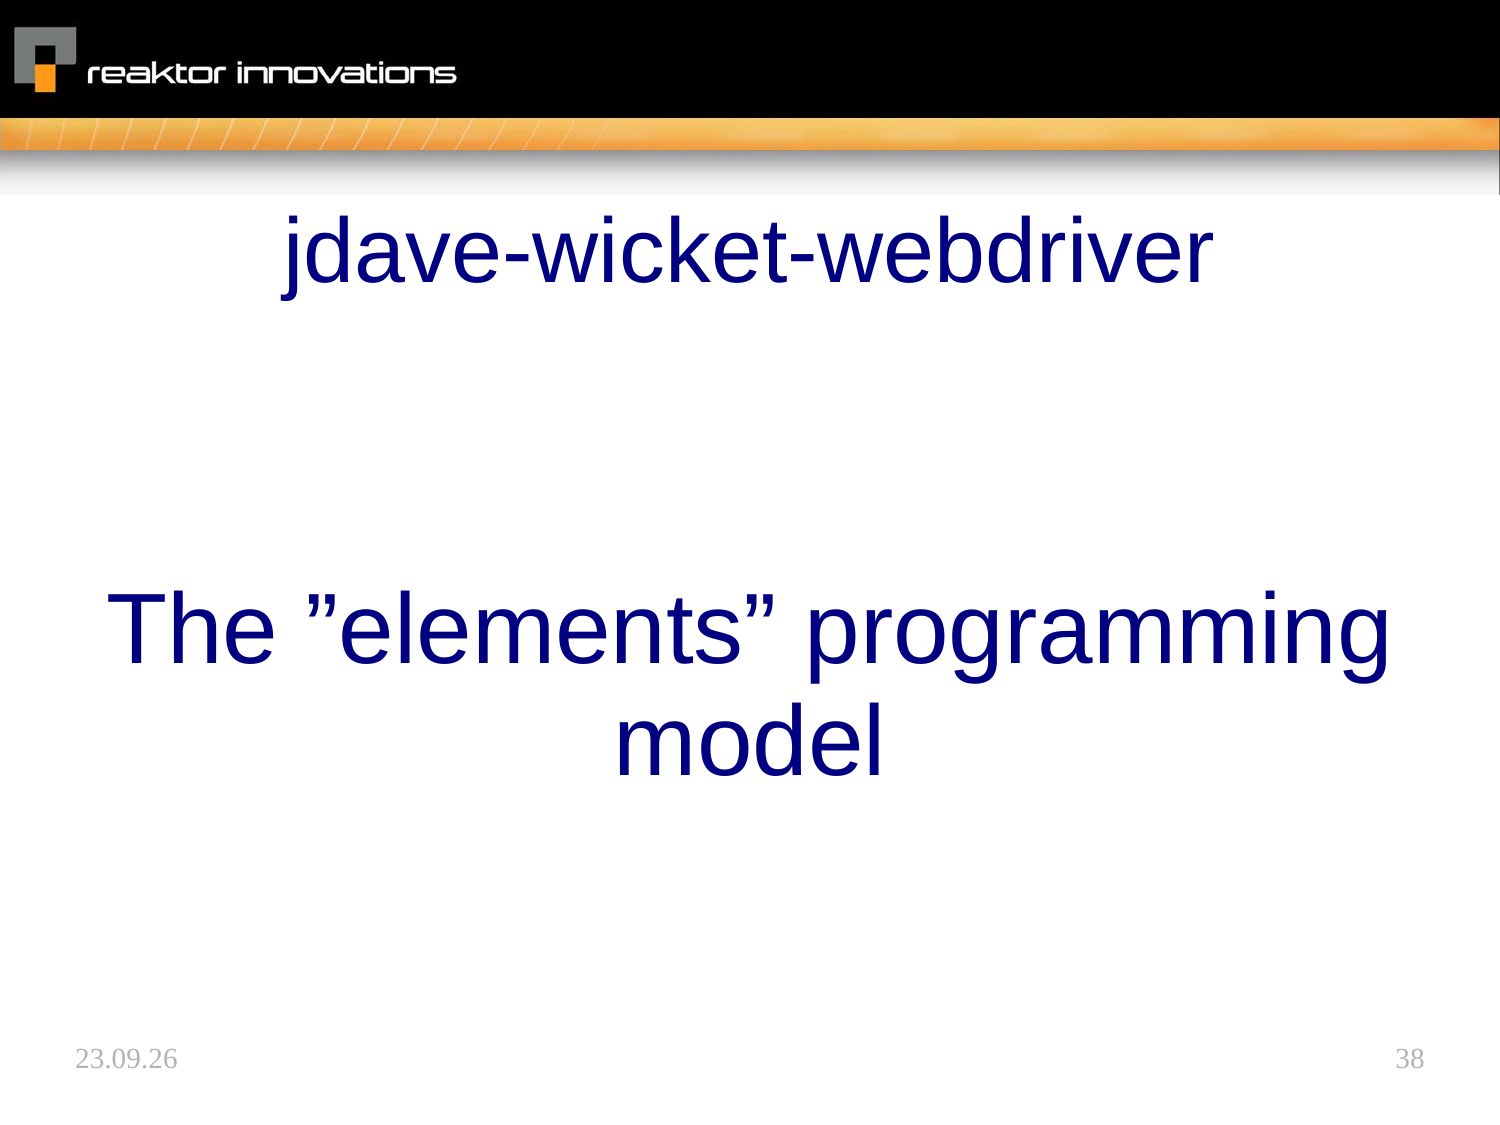

# jdave-wicket-webdriver
The ”elements” programming model
38